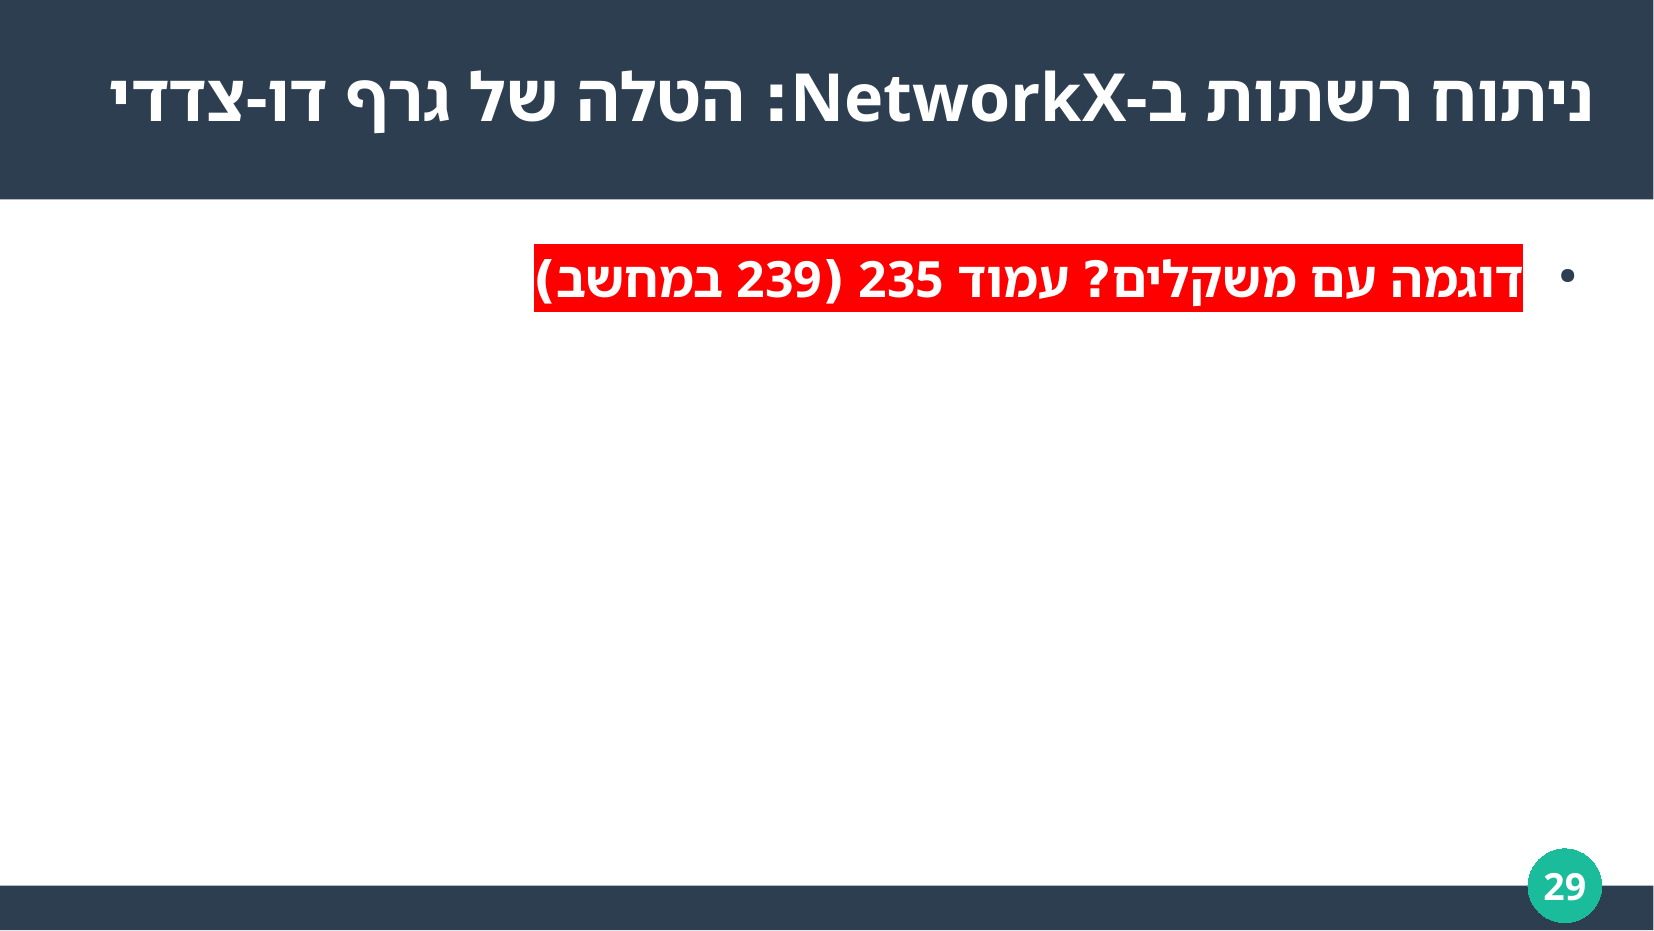

# ניתוח רשתות ב-NetworkX: הטלה של גרף דו-צדדי
דוגמה עם משקלים? עמוד 235 (239 במחשב)
29